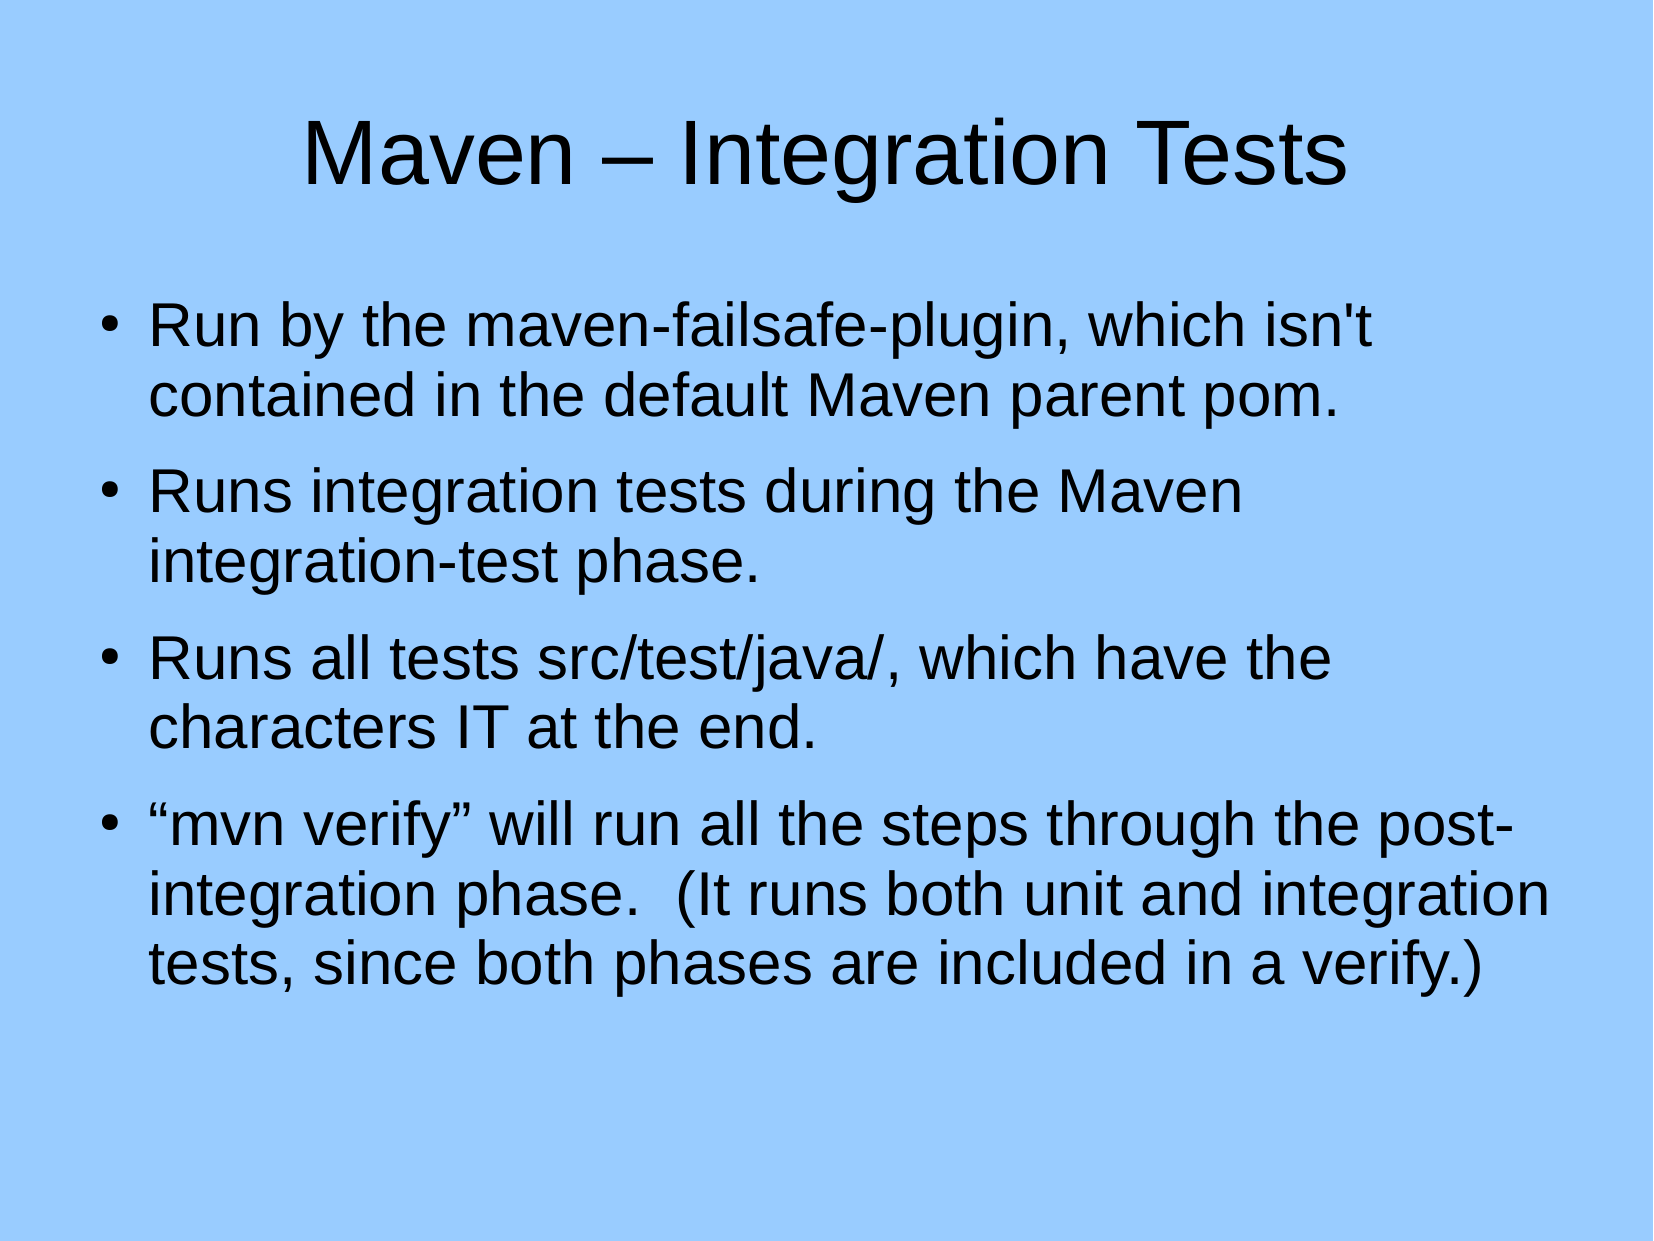

# Maven – Integration Tests
Run by the maven-failsafe-plugin, which isn't contained in the default Maven parent pom.
Runs integration tests during the Maven integration-test phase.
Runs all tests src/test/java/, which have the characters IT at the end.
“mvn verify” will run all the steps through the post-integration phase. (It runs both unit and integration tests, since both phases are included in a verify.)